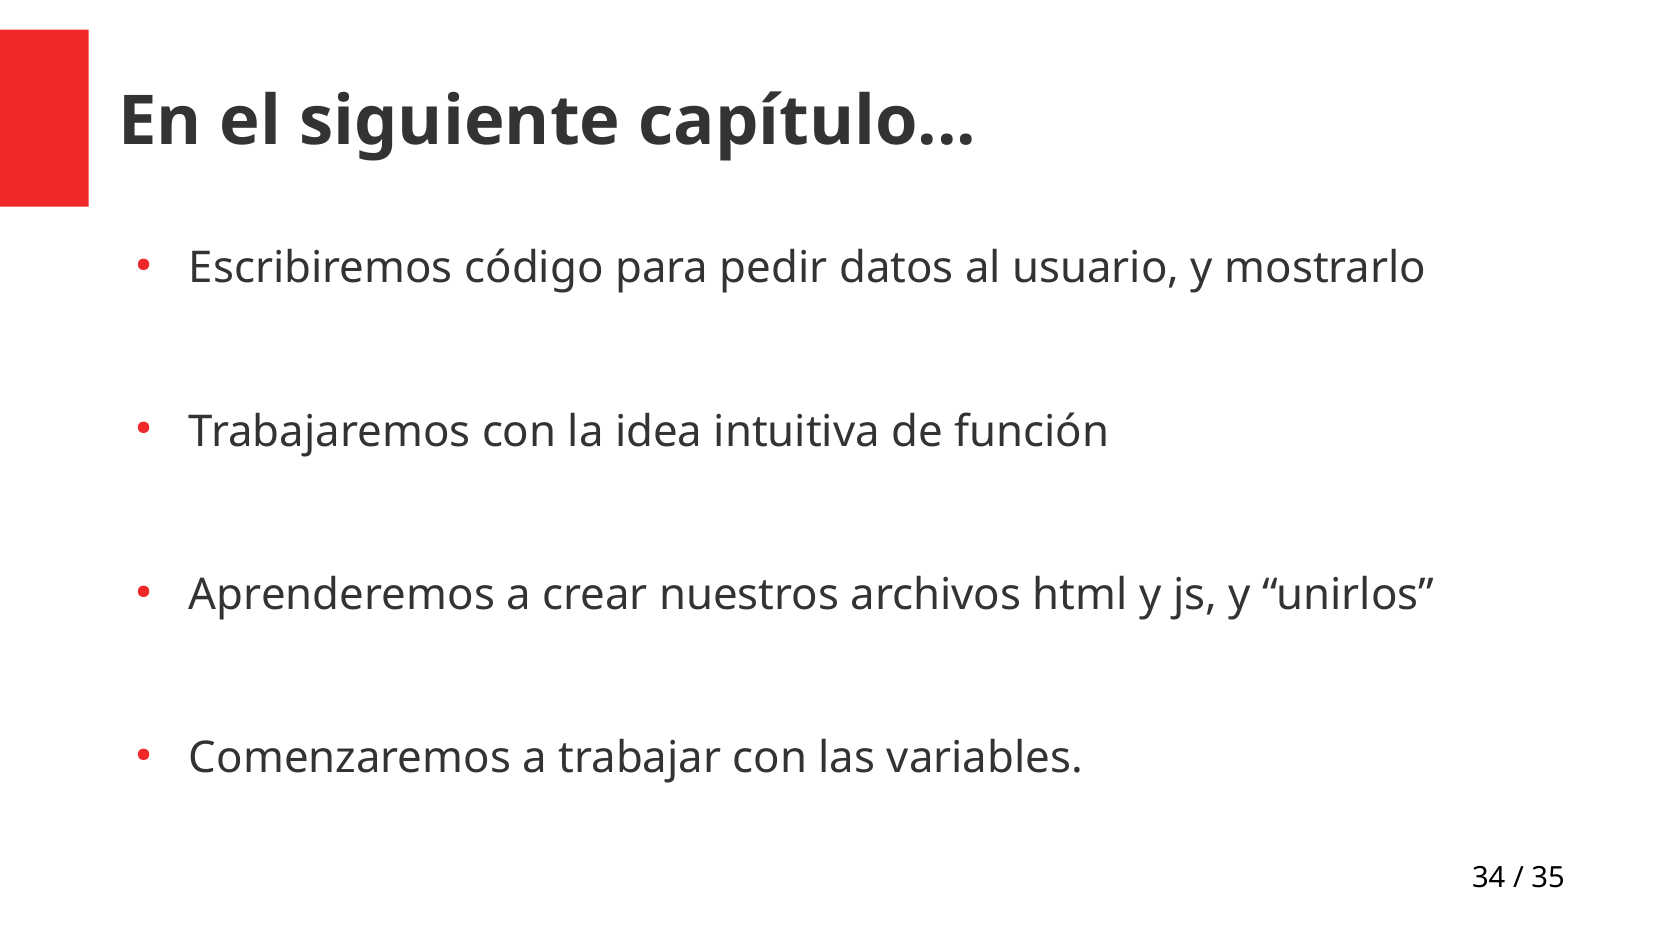

# En el siguiente capítulo...
Escribiremos código para pedir datos al usuario, y mostrarlo
Trabajaremos con la idea intuitiva de función
Aprenderemos a crear nuestros archivos html y js, y “unirlos”
Comenzaremos a trabajar con las variables.
34